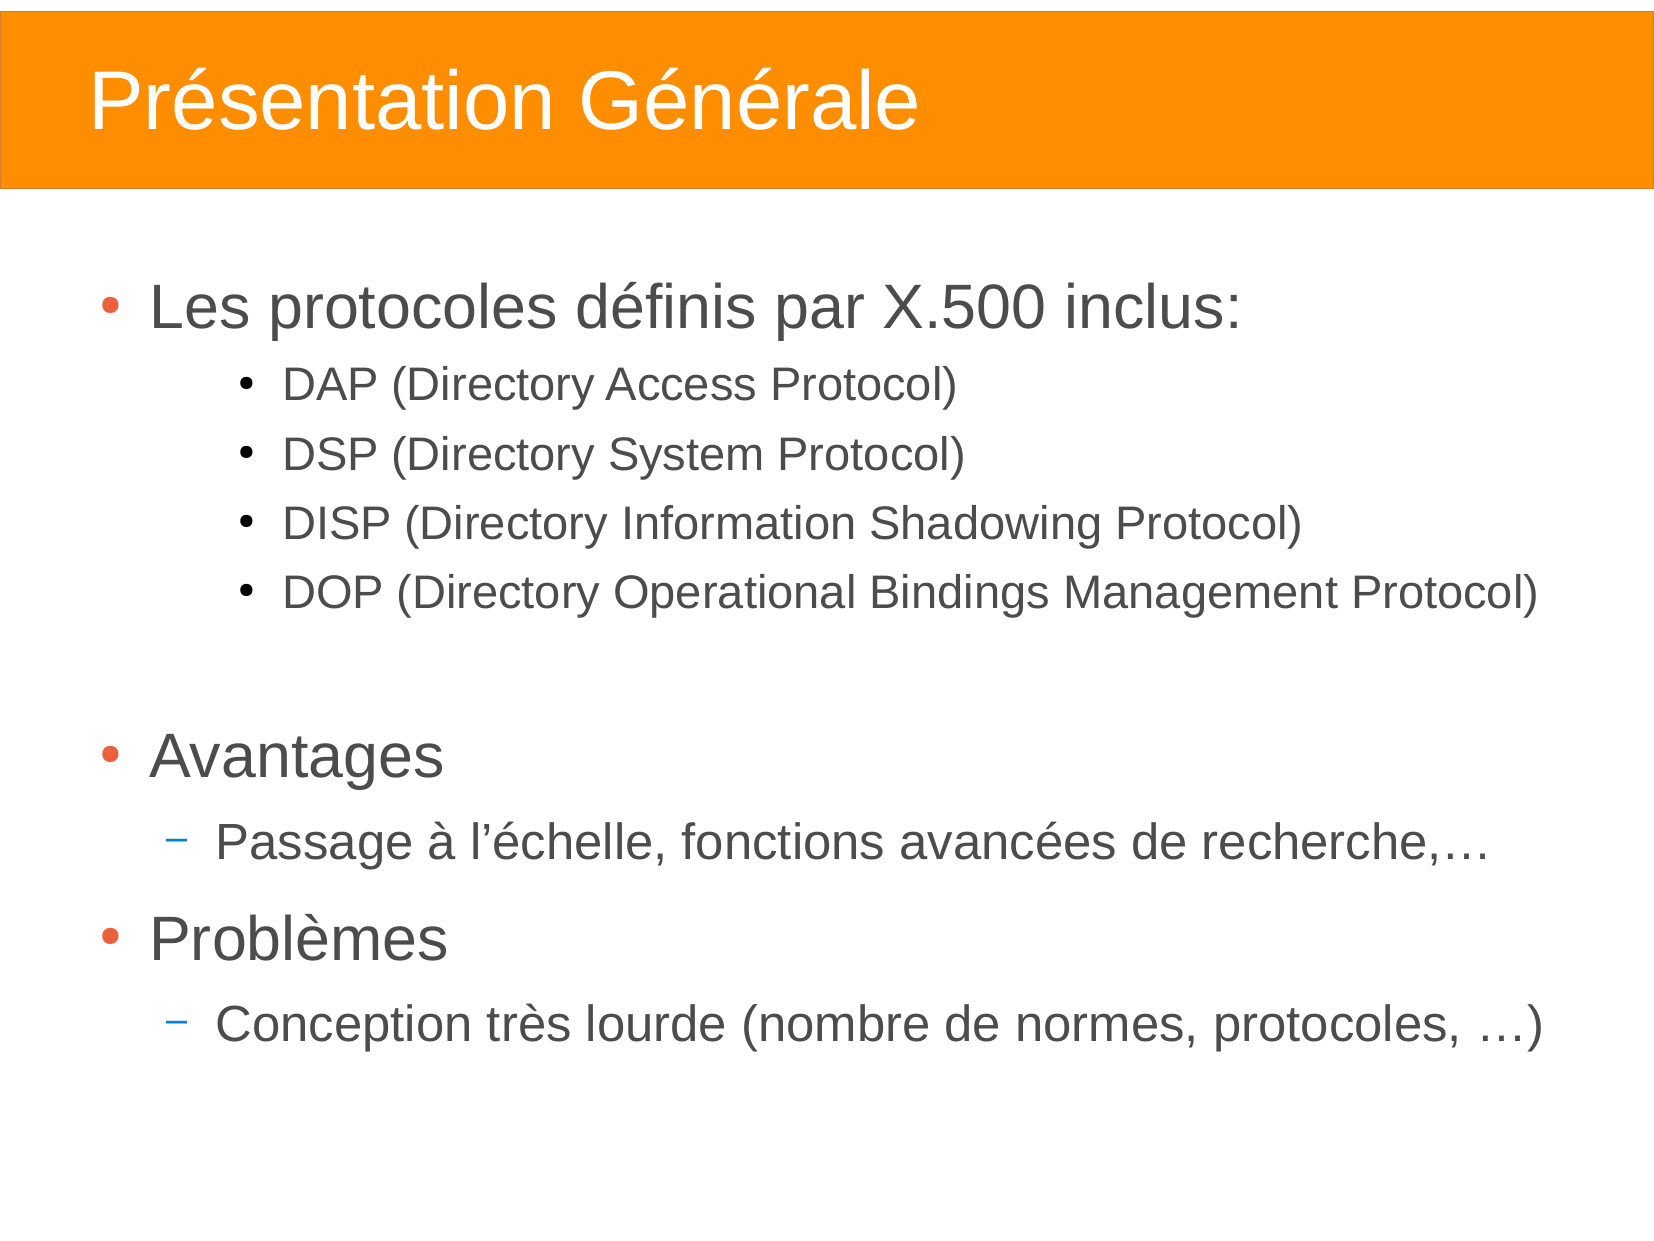

Présentation Générale
# Les protocoles définis par X.500 inclus:
DAP (Directory Access Protocol)
DSP (Directory System Protocol)
DISP (Directory Information Shadowing Protocol)
DOP (Directory Operational Bindings Management Protocol)
Avantages
Passage à l’échelle, fonctions avancées de recherche,…
Problèmes
Conception très lourde (nombre de normes, protocoles, …)